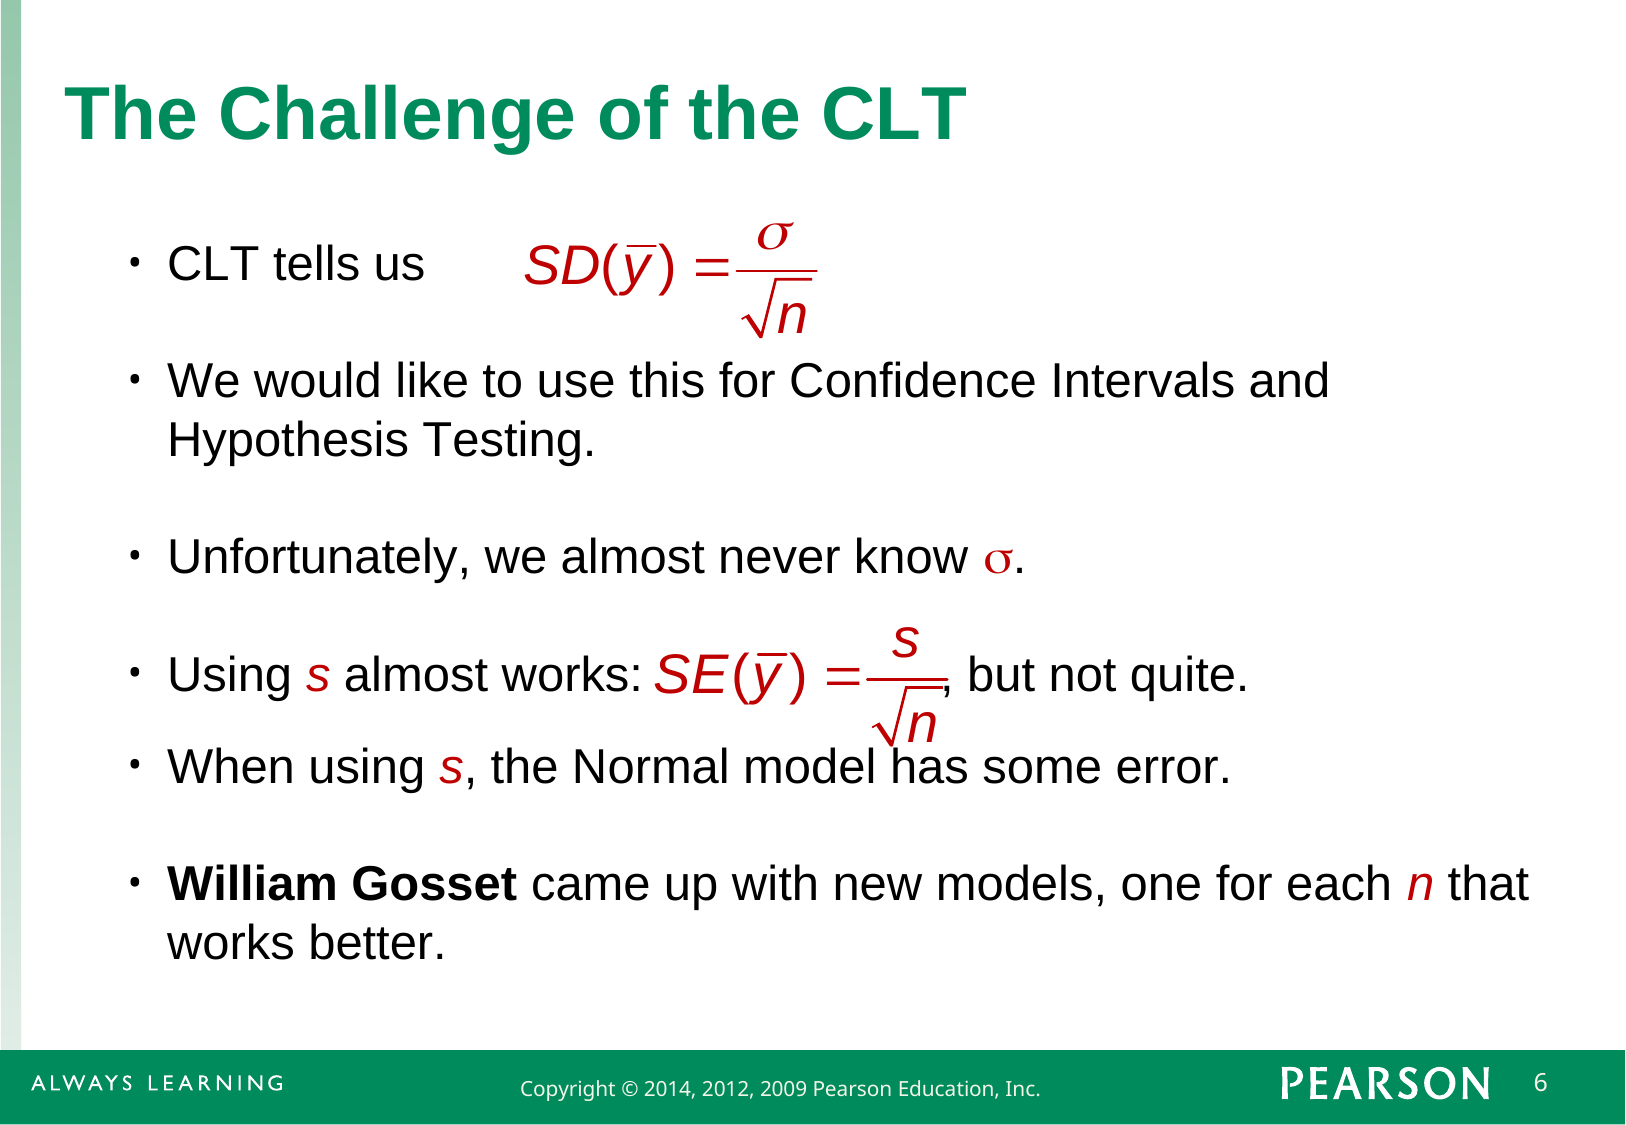

# The Challenge of the CLT
CLT tells us
We would like to use this for Confidence Intervals and Hypothesis Testing.
Unfortunately, we almost never know .
Using s almost works: , but not quite.
When using s, the Normal model has some error.
William Gosset came up with new models, one for each n that works better.